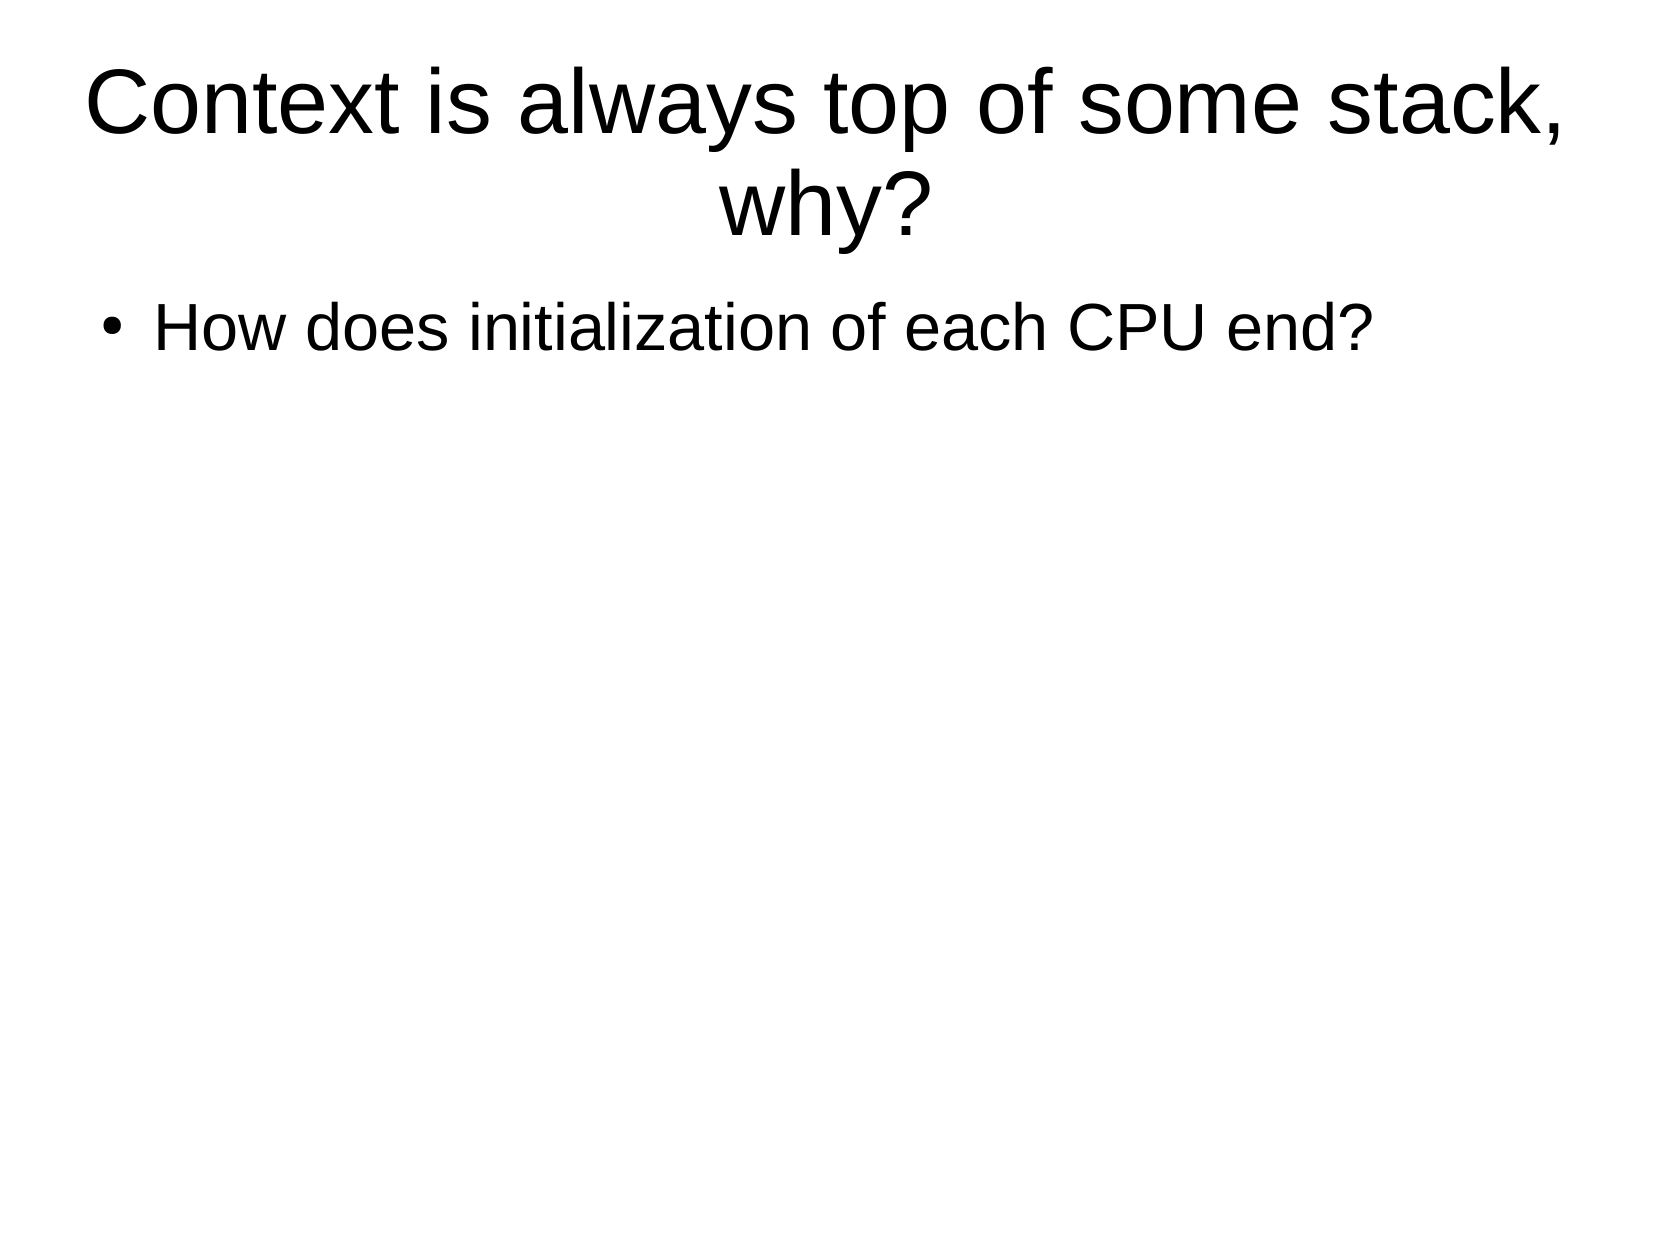

# Context is always top of some stack, why?
How does initialization of each CPU end?